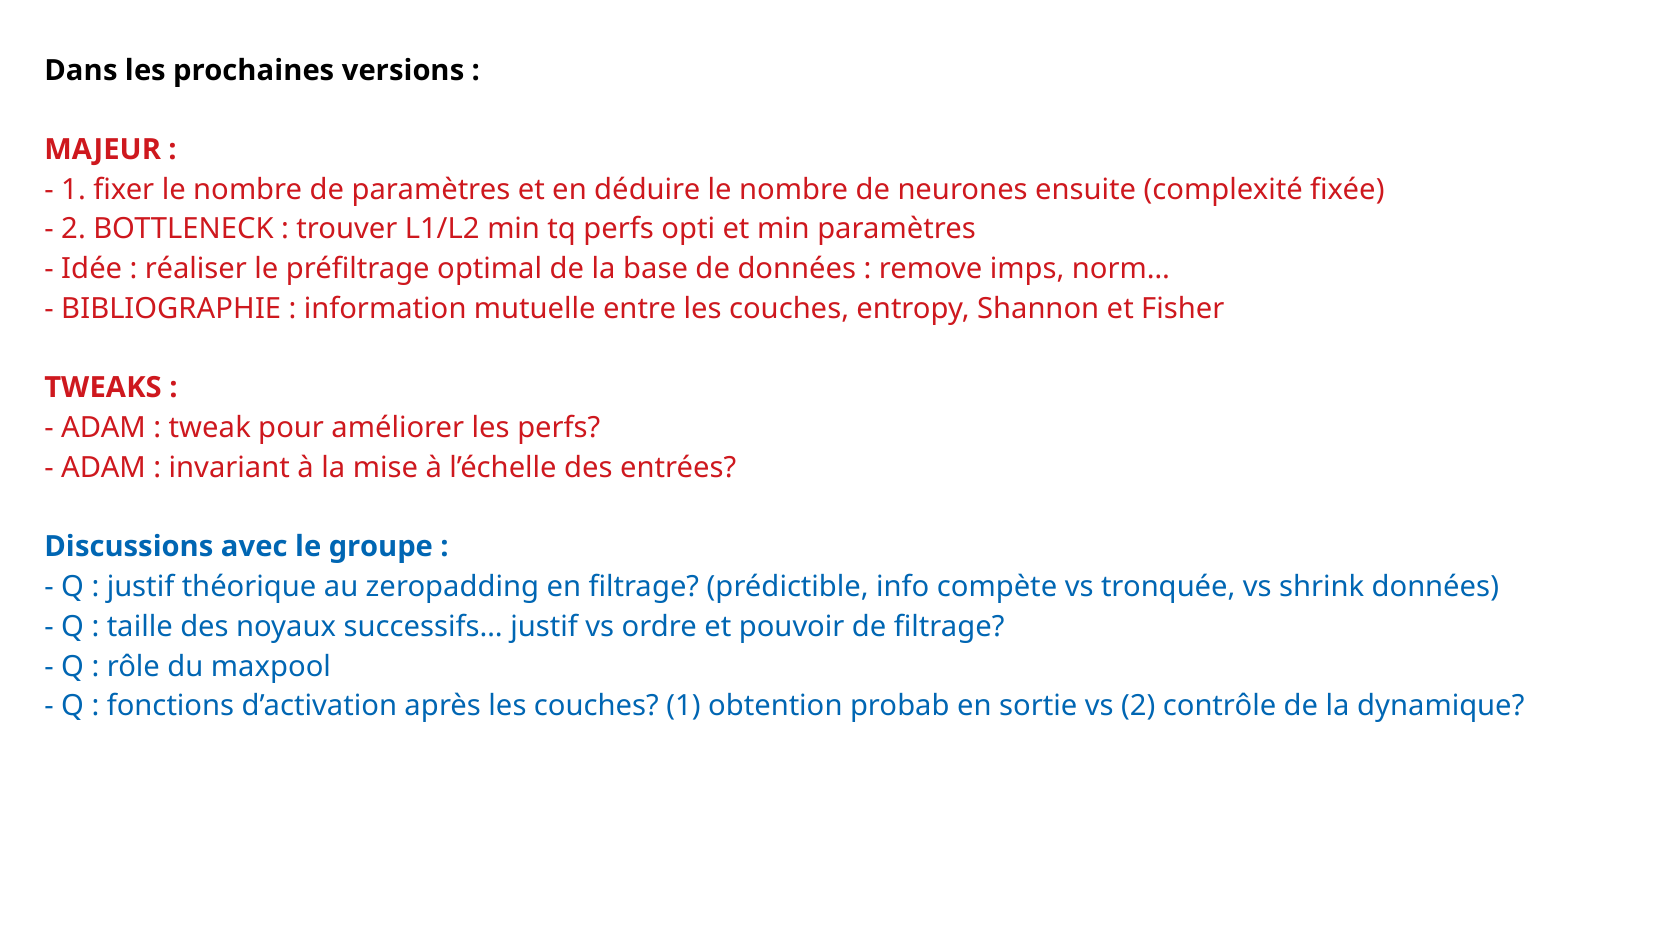

Dans les prochaines versions :
MAJEUR :
- 1. fixer le nombre de paramètres et en déduire le nombre de neurones ensuite (complexité fixée)
- 2. BOTTLENECK : trouver L1/L2 min tq perfs opti et min paramètres
- Idée : réaliser le préfiltrage optimal de la base de données : remove imps, norm…
- BIBLIOGRAPHIE : information mutuelle entre les couches, entropy, Shannon et Fisher
TWEAKS :
- ADAM : tweak pour améliorer les perfs?
- ADAM : invariant à la mise à l’échelle des entrées?
Discussions avec le groupe :
- Q : justif théorique au zeropadding en filtrage? (prédictible, info compète vs tronquée, vs shrink données)
- Q : taille des noyaux successifs… justif vs ordre et pouvoir de filtrage?
- Q : rôle du maxpool
- Q : fonctions d’activation après les couches? (1) obtention probab en sortie vs (2) contrôle de la dynamique?